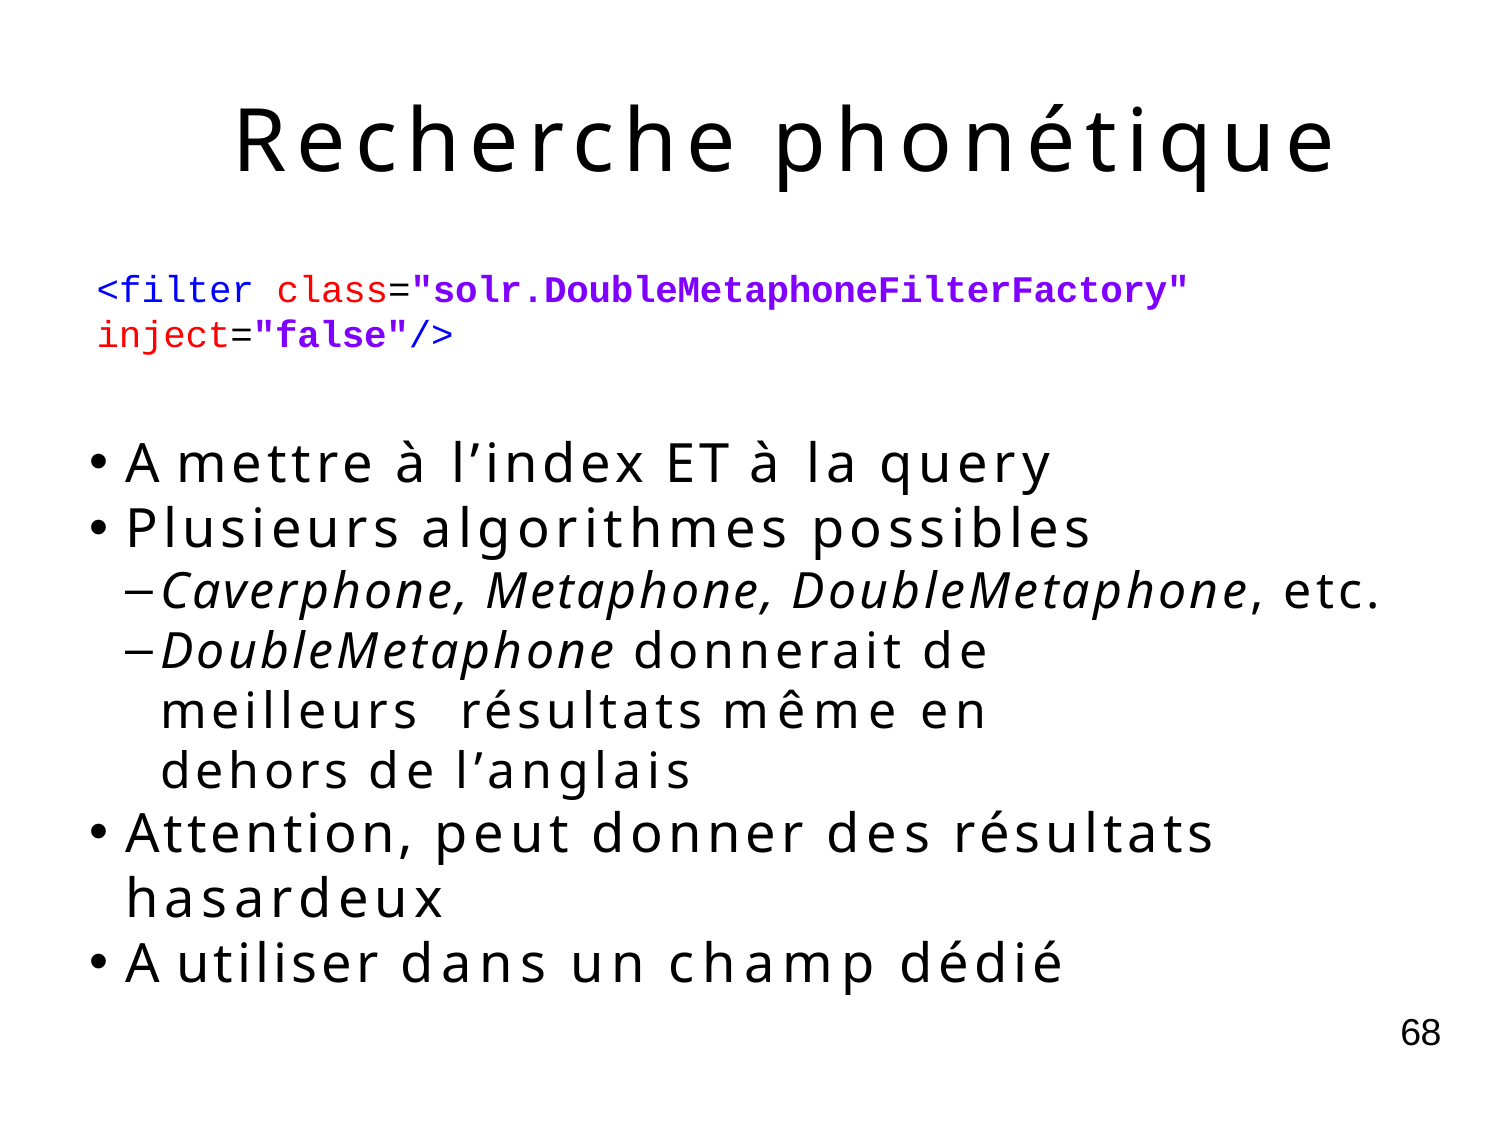

# Recherche phonétique
<filter class="solr.DoubleMetaphoneFilterFactory" inject="false"/>
A mettre à l’index ET à la query
Plusieurs algorithmes possibles
Caverphone, Metaphone, DoubleMetaphone, etc.
DoubleMetaphone donnerait de meilleurs 	résultats même en dehors de l’anglais
Attention, peut donner des résultats hasardeux
A utiliser dans un champ dédié
68